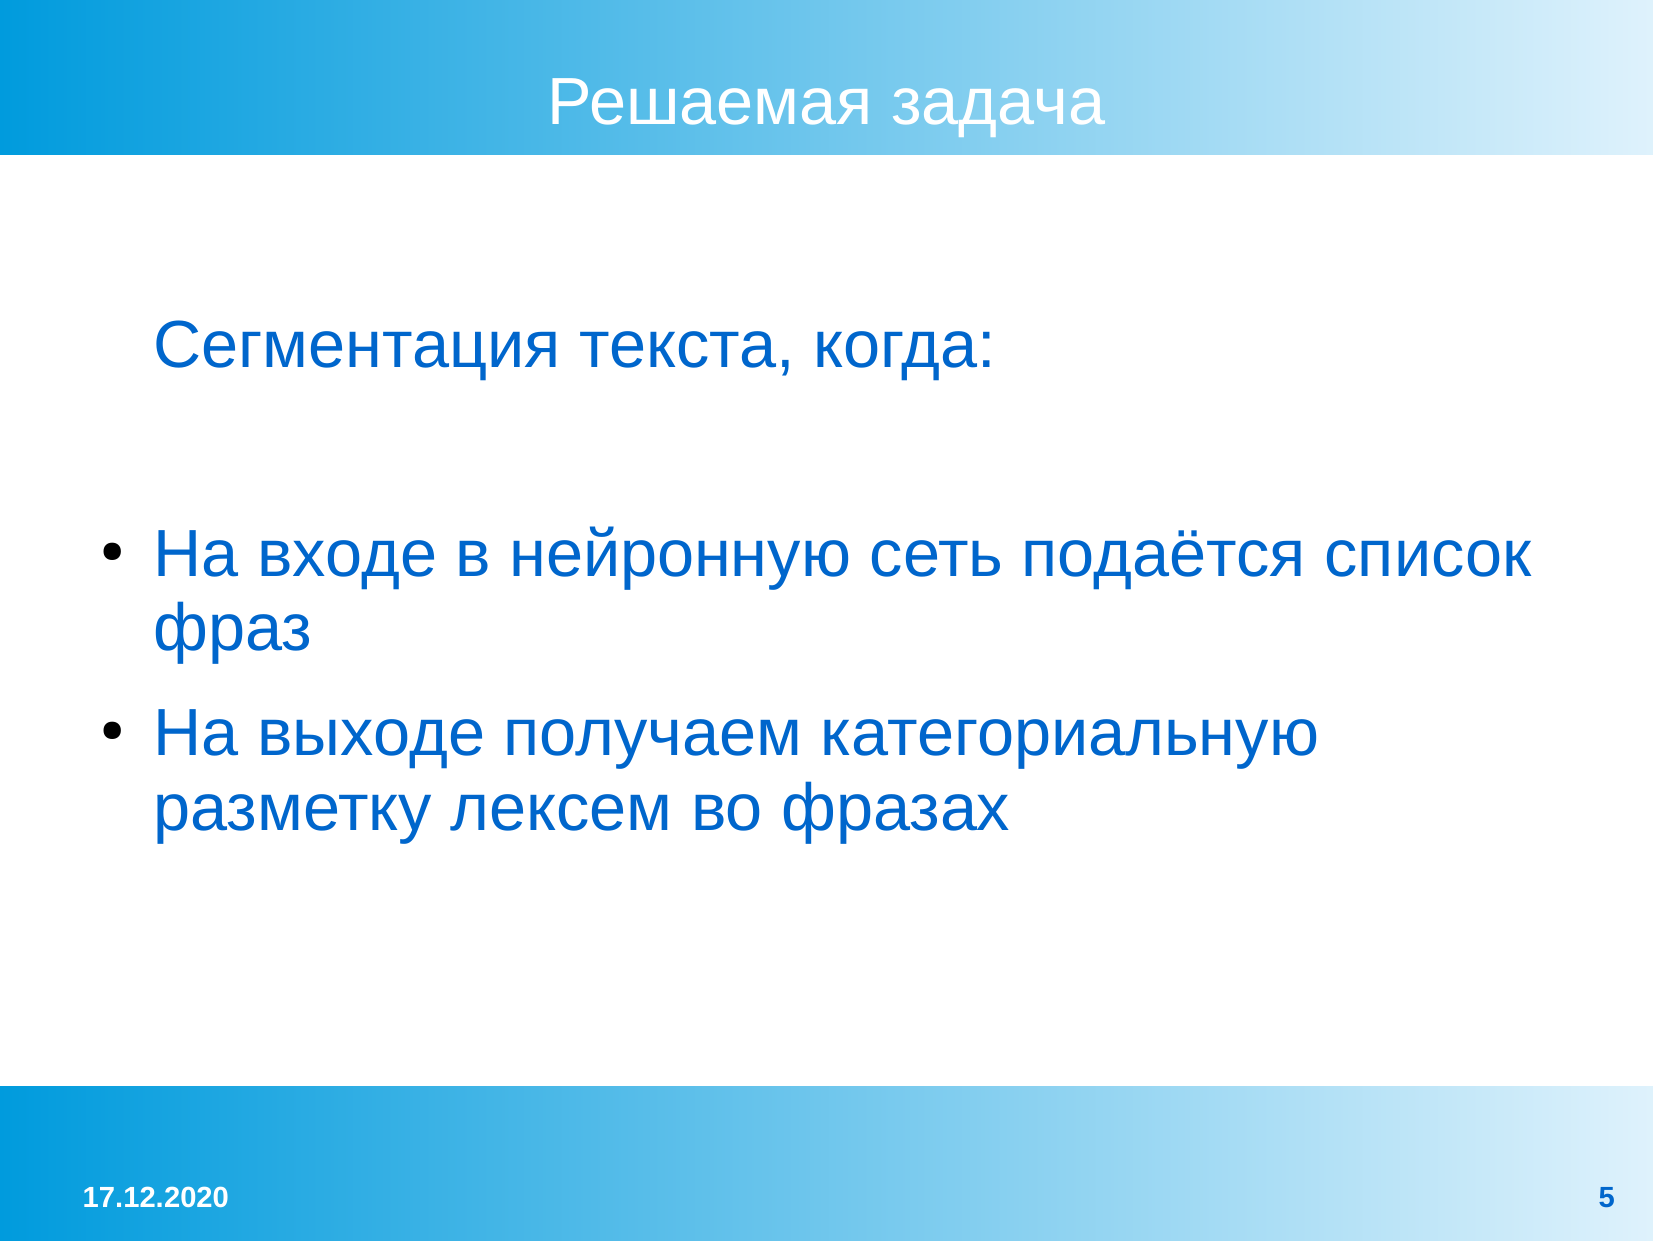

# Решаемая задача
Сегментация текста, когда:
На входе в нейронную сеть подаётся список фраз
На выходе получаем категориальную разметку лексем во фразах
17.12.2020 5